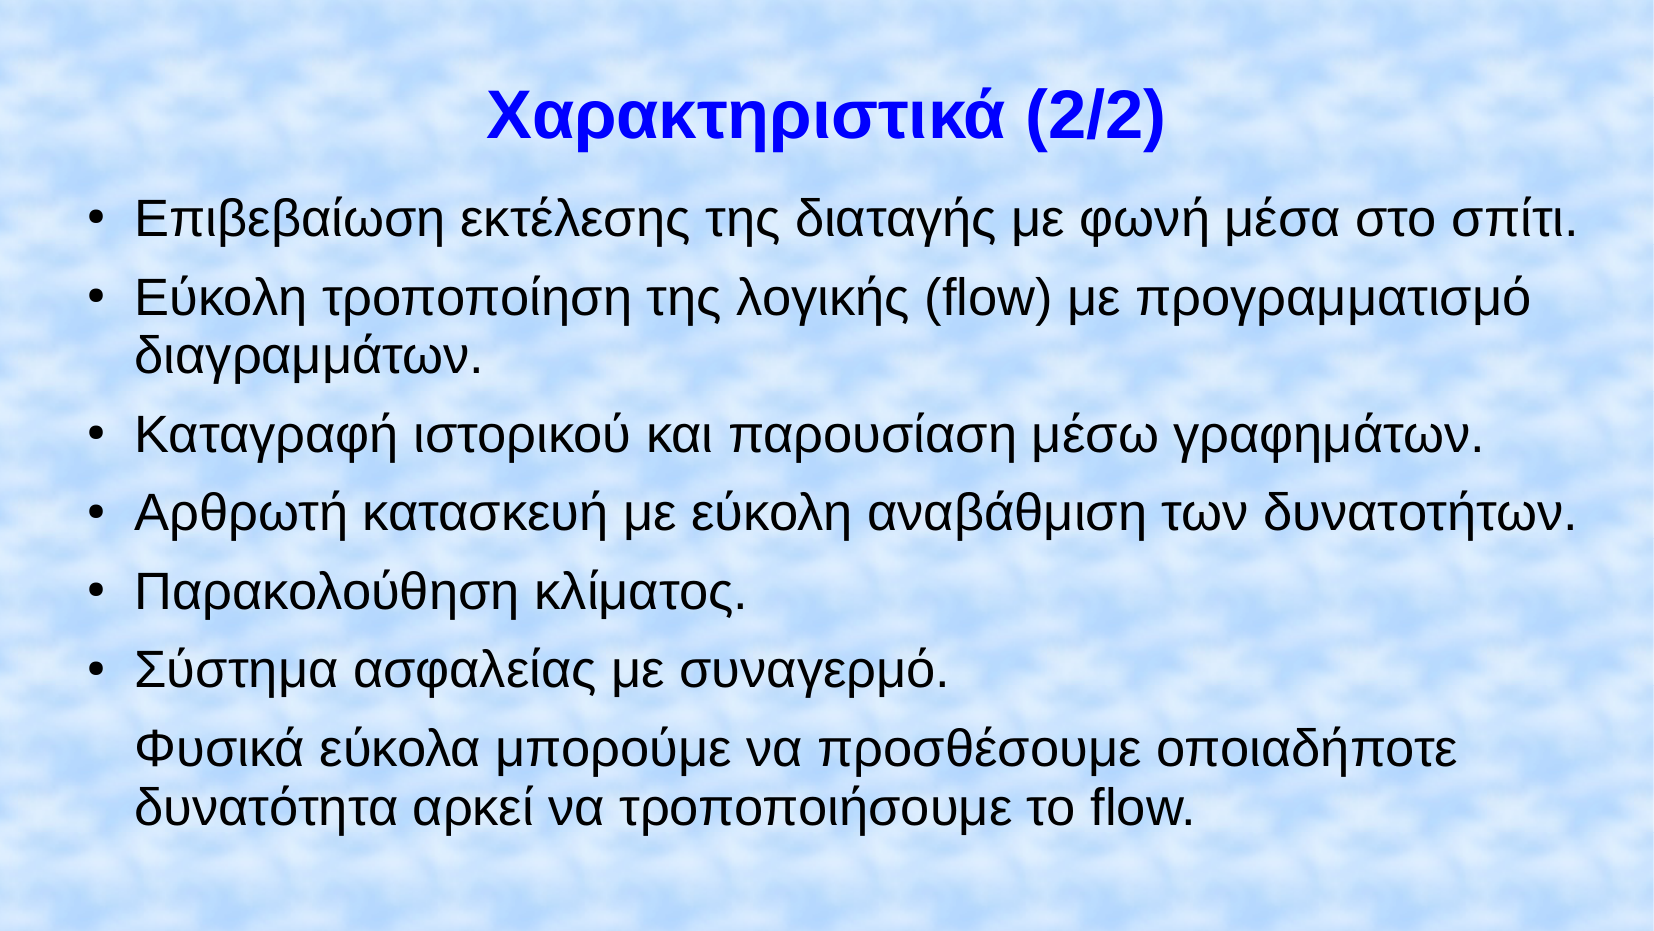

# Χαρακτηριστικά (2/2)
Επιβεβαίωση εκτέλεσης της διαταγής με φωνή μέσα στο σπίτι.
Εύκολη τροποποίηση της λογικής (flow) με προγραμματισμό διαγραμμάτων.
Καταγραφή ιστορικού και παρουσίαση μέσω γραφημάτων.
Αρθρωτή κατασκευή με εύκολη αναβάθμιση των δυνατοτήτων.
Παρακολούθηση κλίματος.
Σύστημα ασφαλείας με συναγερμό.
Φυσικά εύκολα μπορούμε να προσθέσουμε οποιαδήποτε δυνατότητα αρκεί να τροποποιήσουμε το flow.